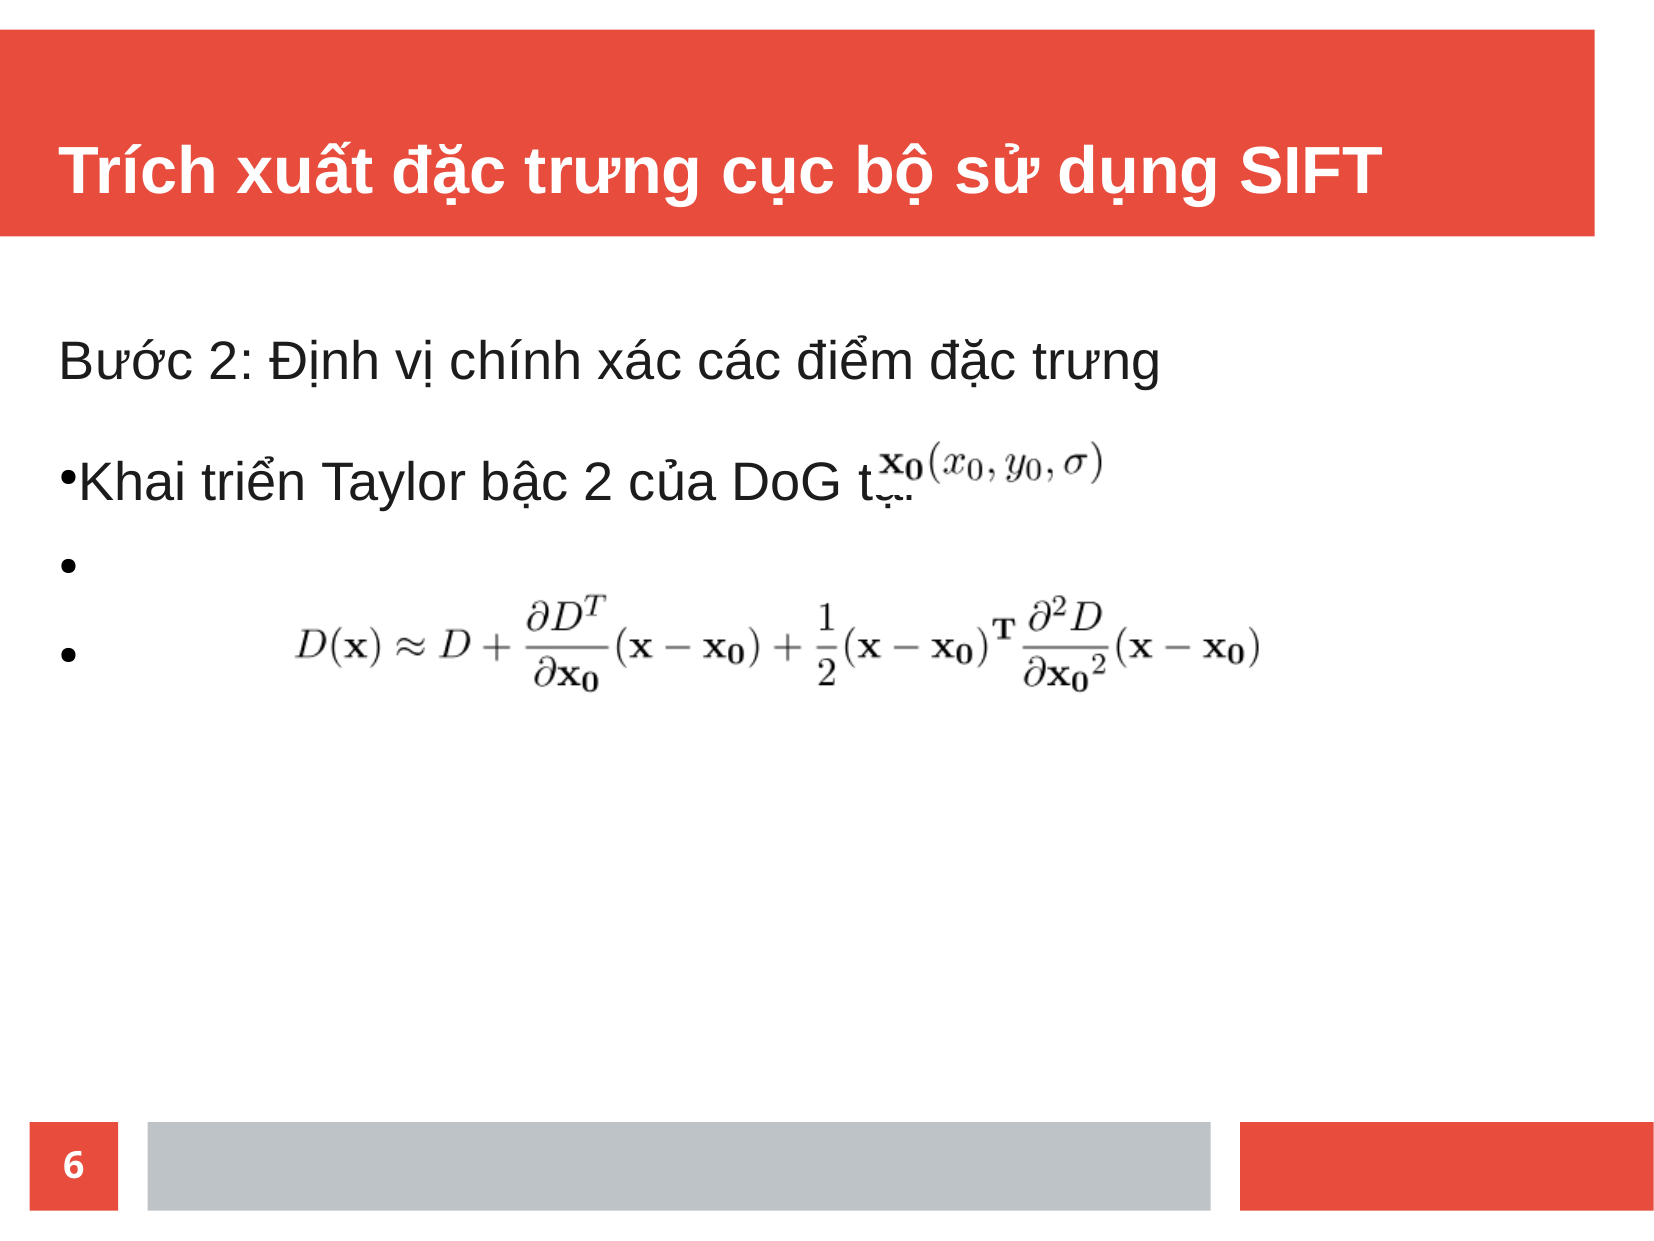

# Trích xuất đặc trưng cục bộ sử dụng SIFT
Bước 2: Định vị chính xác các điểm đặc trưng
Khai triển Taylor bậc 2 của DoG tại